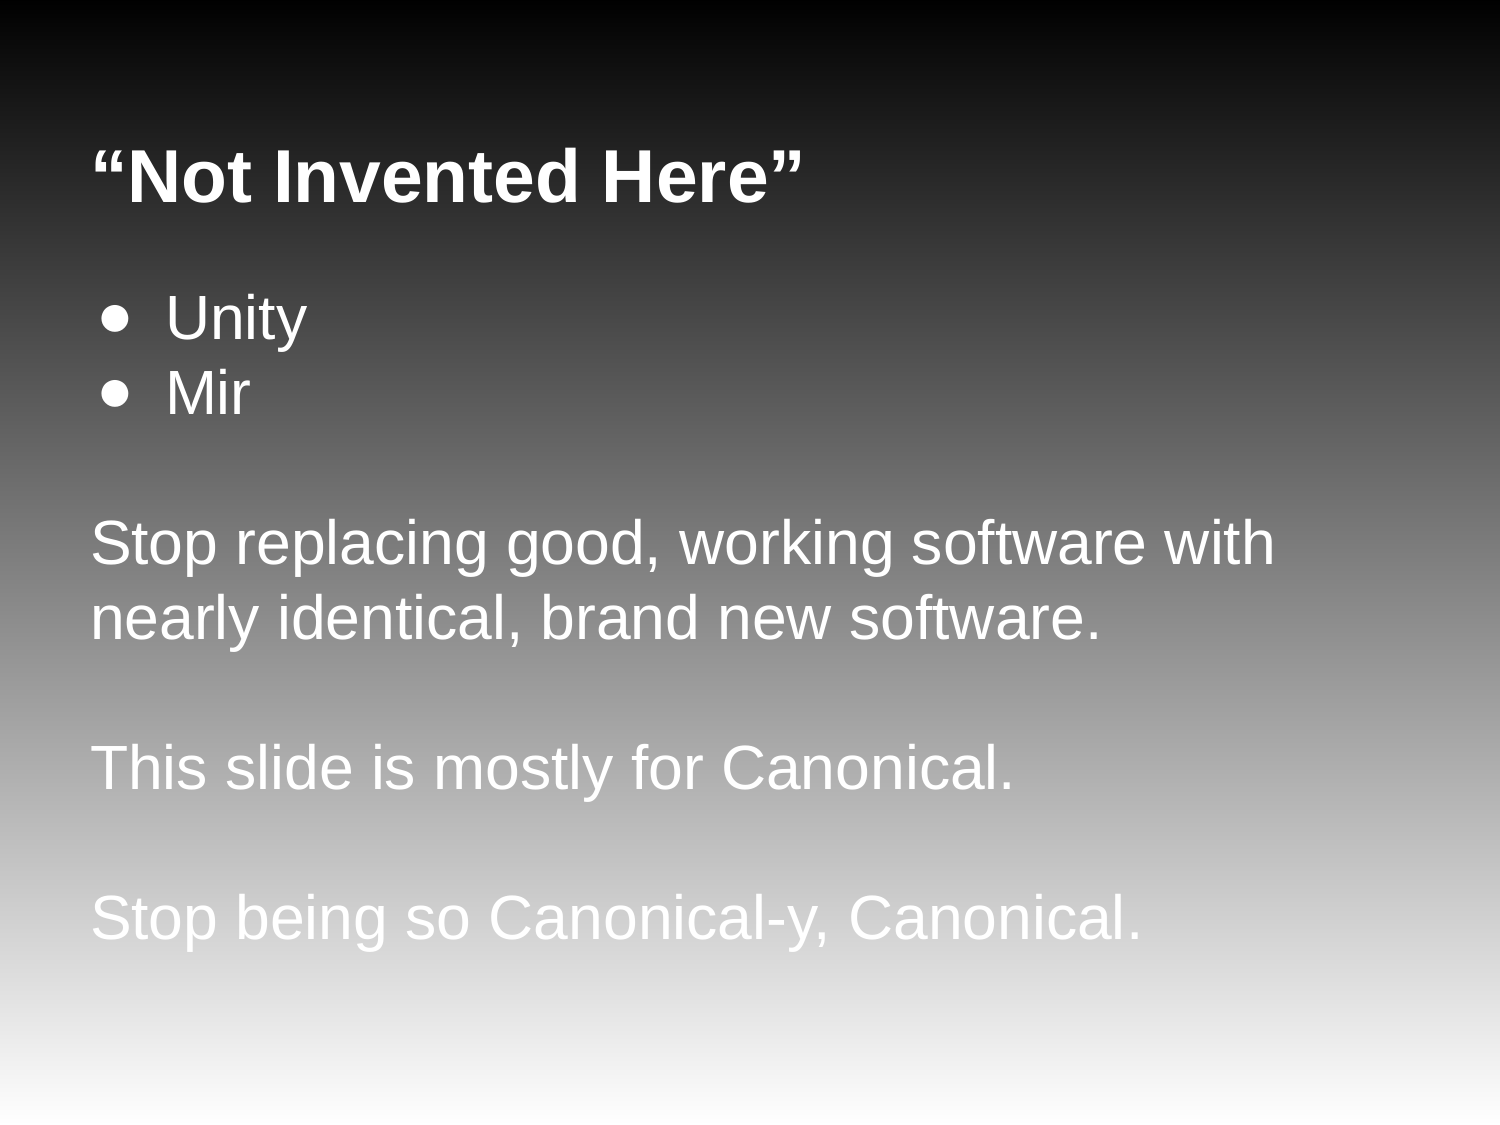

# “Not Invented Here”
Unity
Mir
Stop replacing good, working software with nearly identical, brand new software.
This slide is mostly for Canonical.
Stop being so Canonical-y, Canonical.